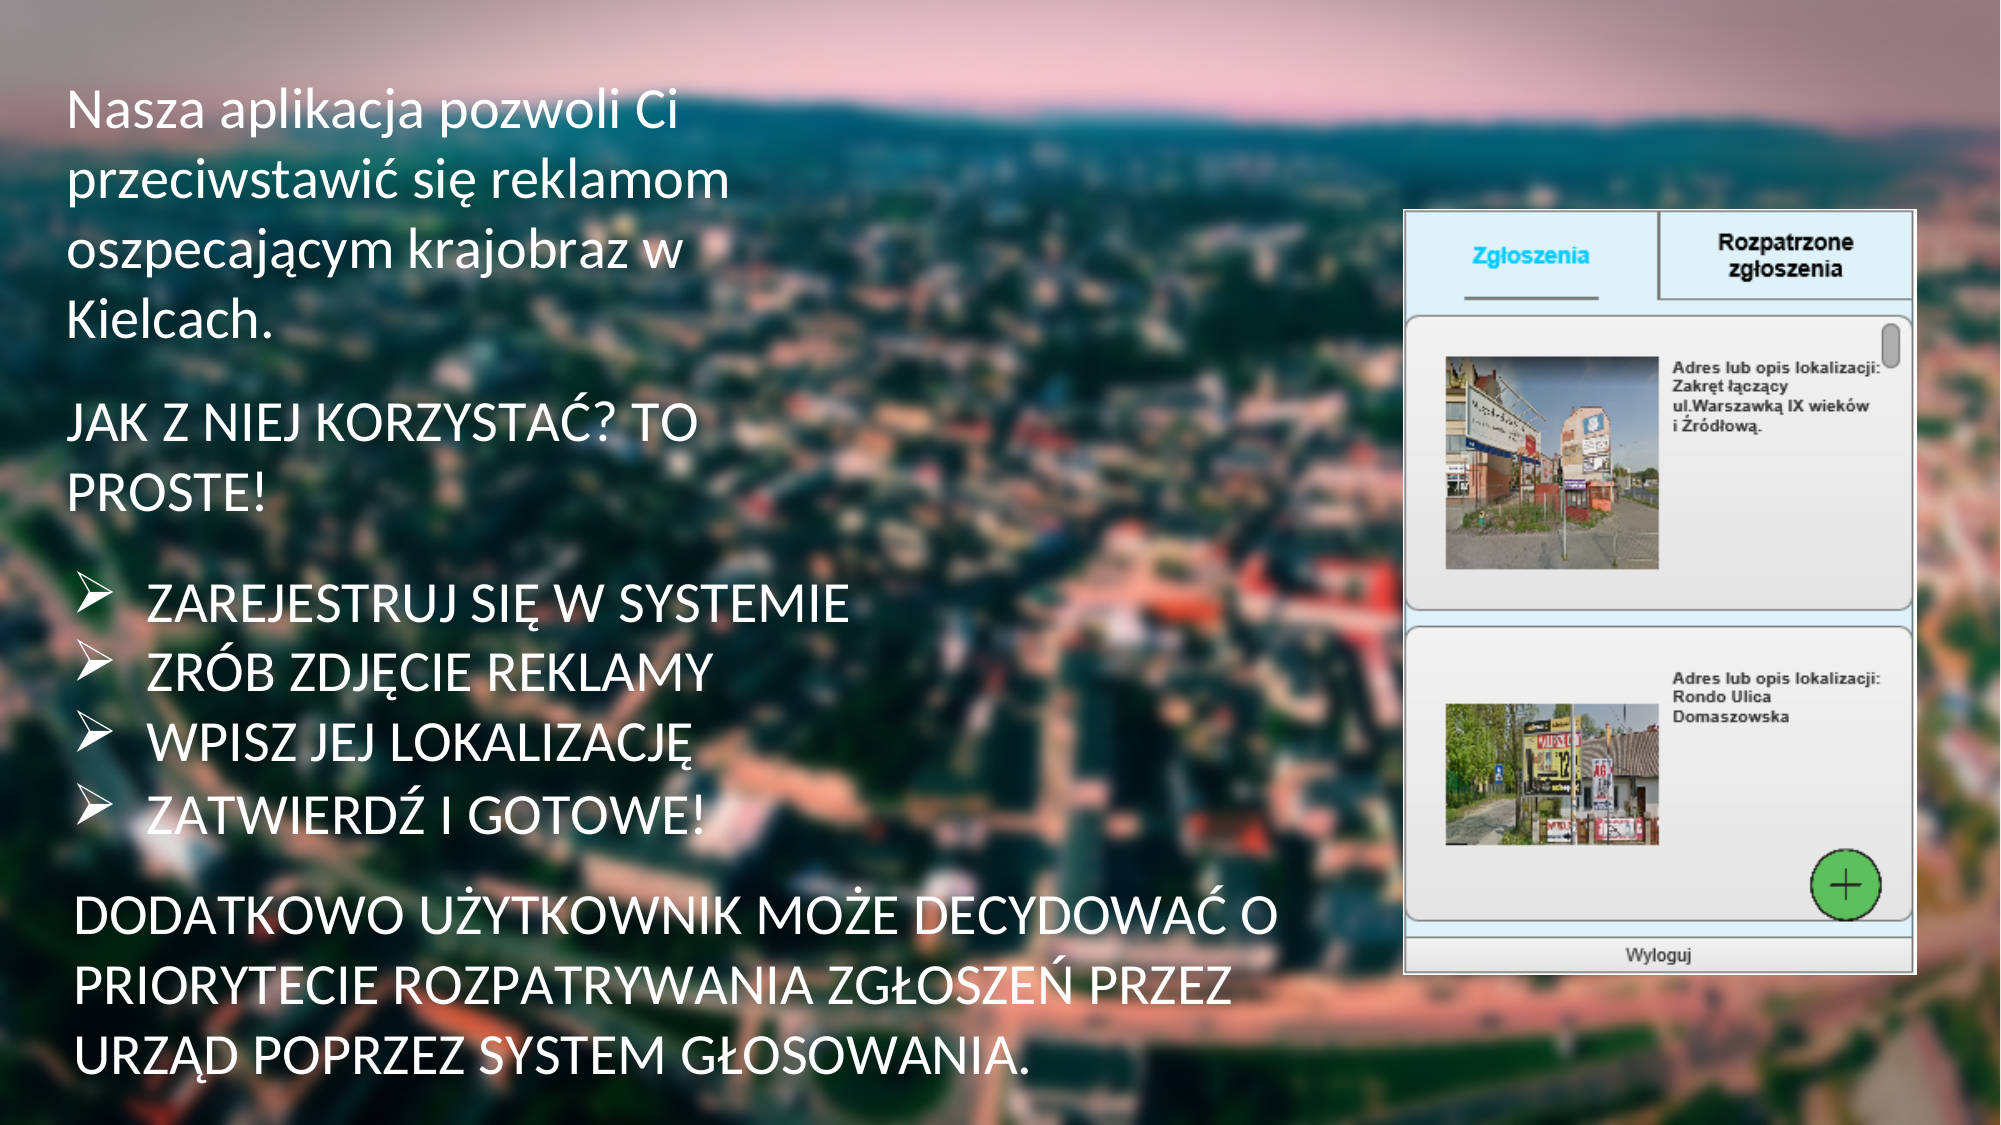

#
Nasza aplikacja pozwoli Ci przeciwstawić się reklamom oszpecającym krajobraz w Kielcach.
JAK Z NIEJ KORZYSTAĆ? TO PROSTE!
ZAREJESTRUJ SIĘ W SYSTEMIE
ZRÓB ZDJĘCIE REKLAMY
WPISZ JEJ LOKALIZACJĘ
ZATWIERDŹ I GOTOWE!
DODATKOWO UŻYTKOWNIK MOŻE DECYDOWAĆ O PRIORYTECIE ROZPATRYWANIA ZGŁOSZEŃ PRZEZ URZĄD POPRZEZ SYSTEM GŁOSOWANIA.